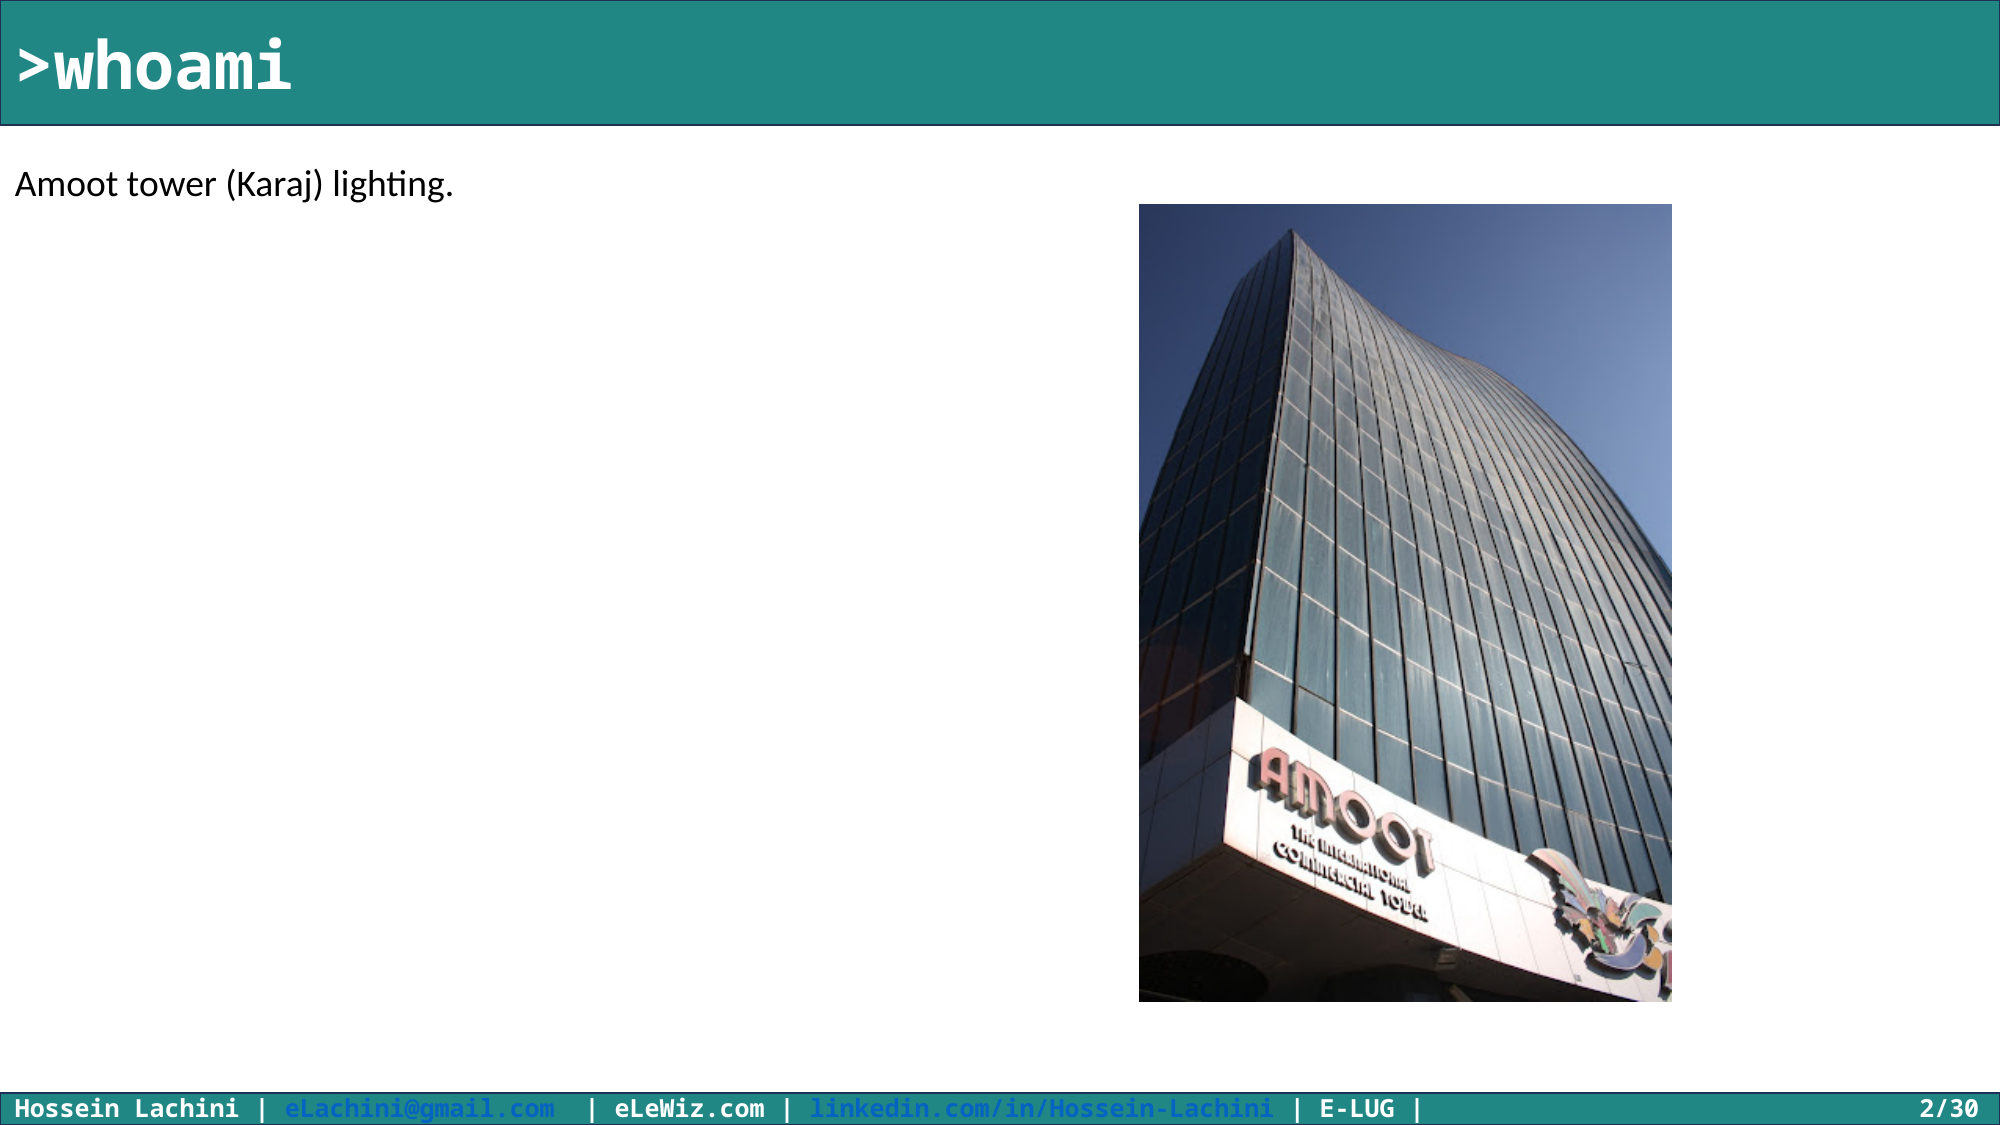

>whoami
Amoot tower (Karaj) lighting.
Hossein Lachini | eLachini@gmail.com | eLeWiz.com | linkedin.com/in/Hossein-Lachini | E-LUG | 2/30